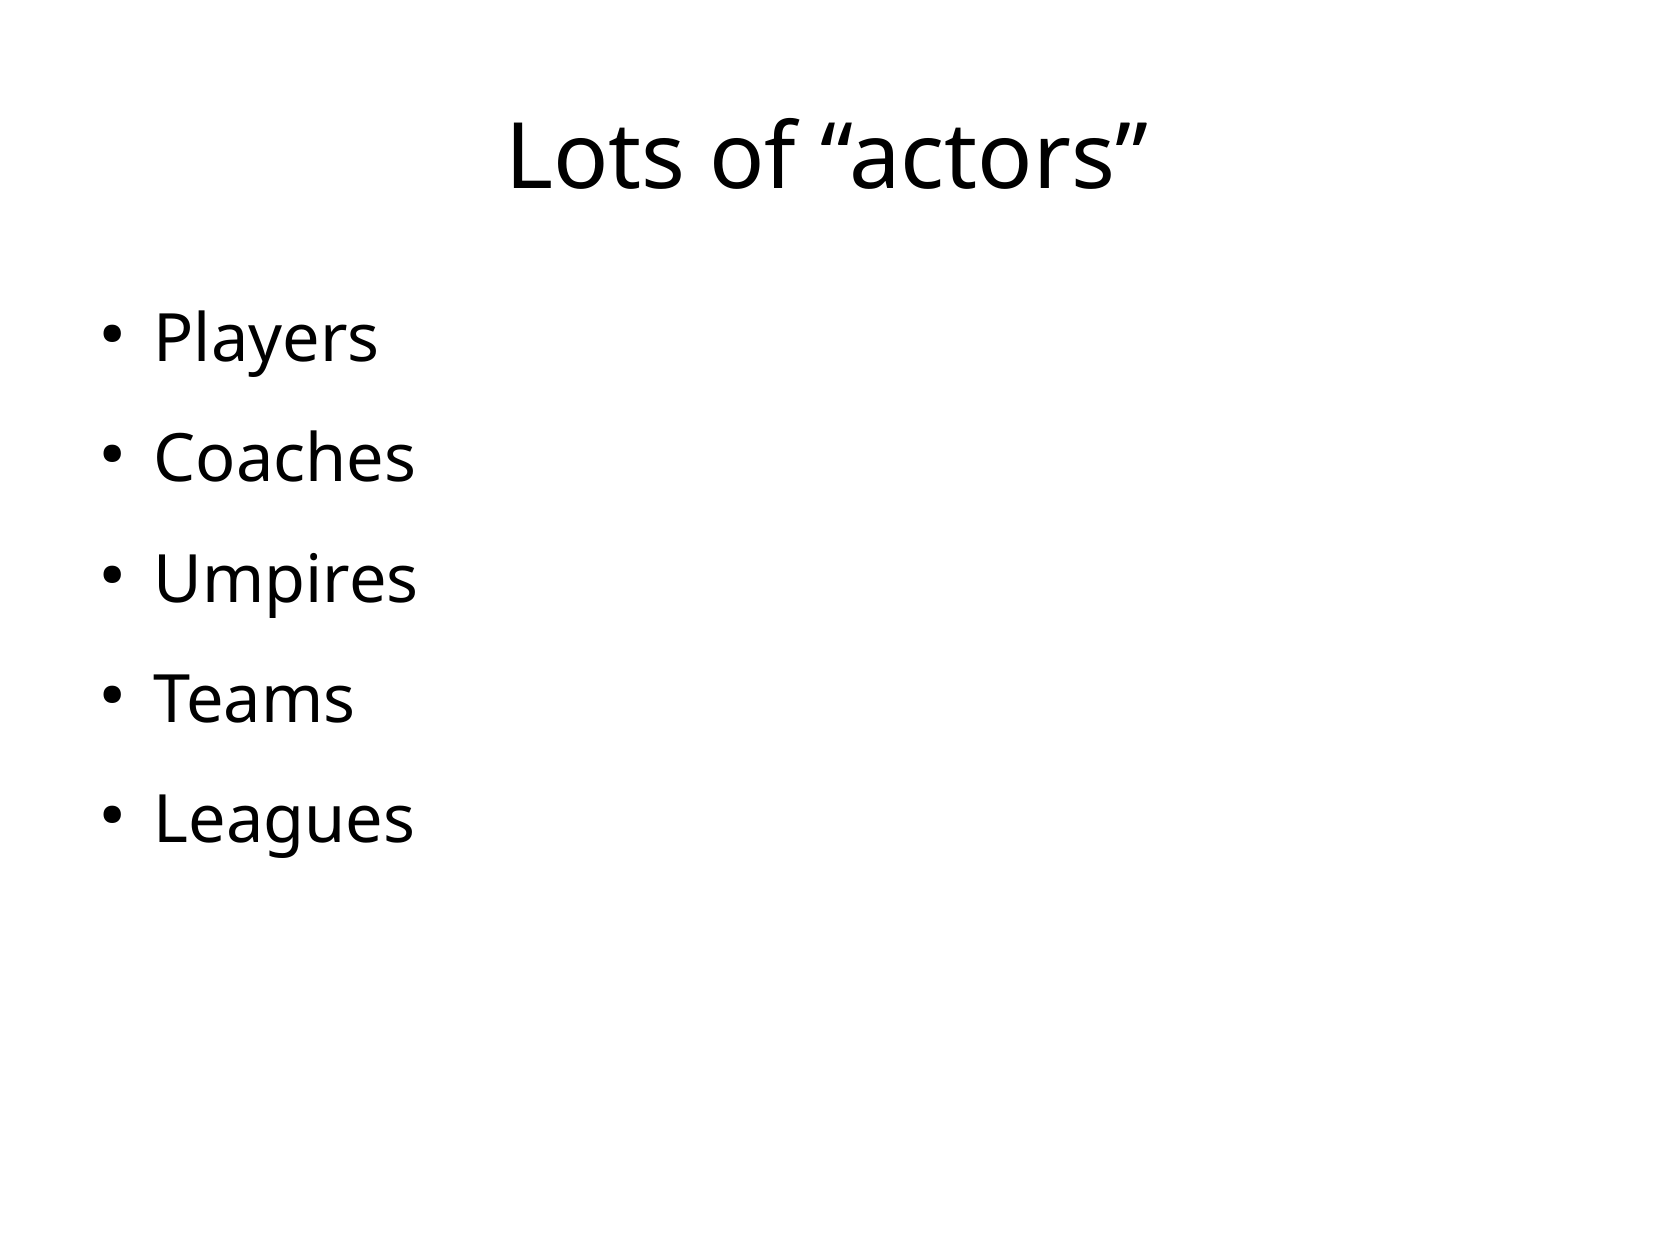

# Lots of “actors”
Players
Coaches
Umpires
Teams
Leagues